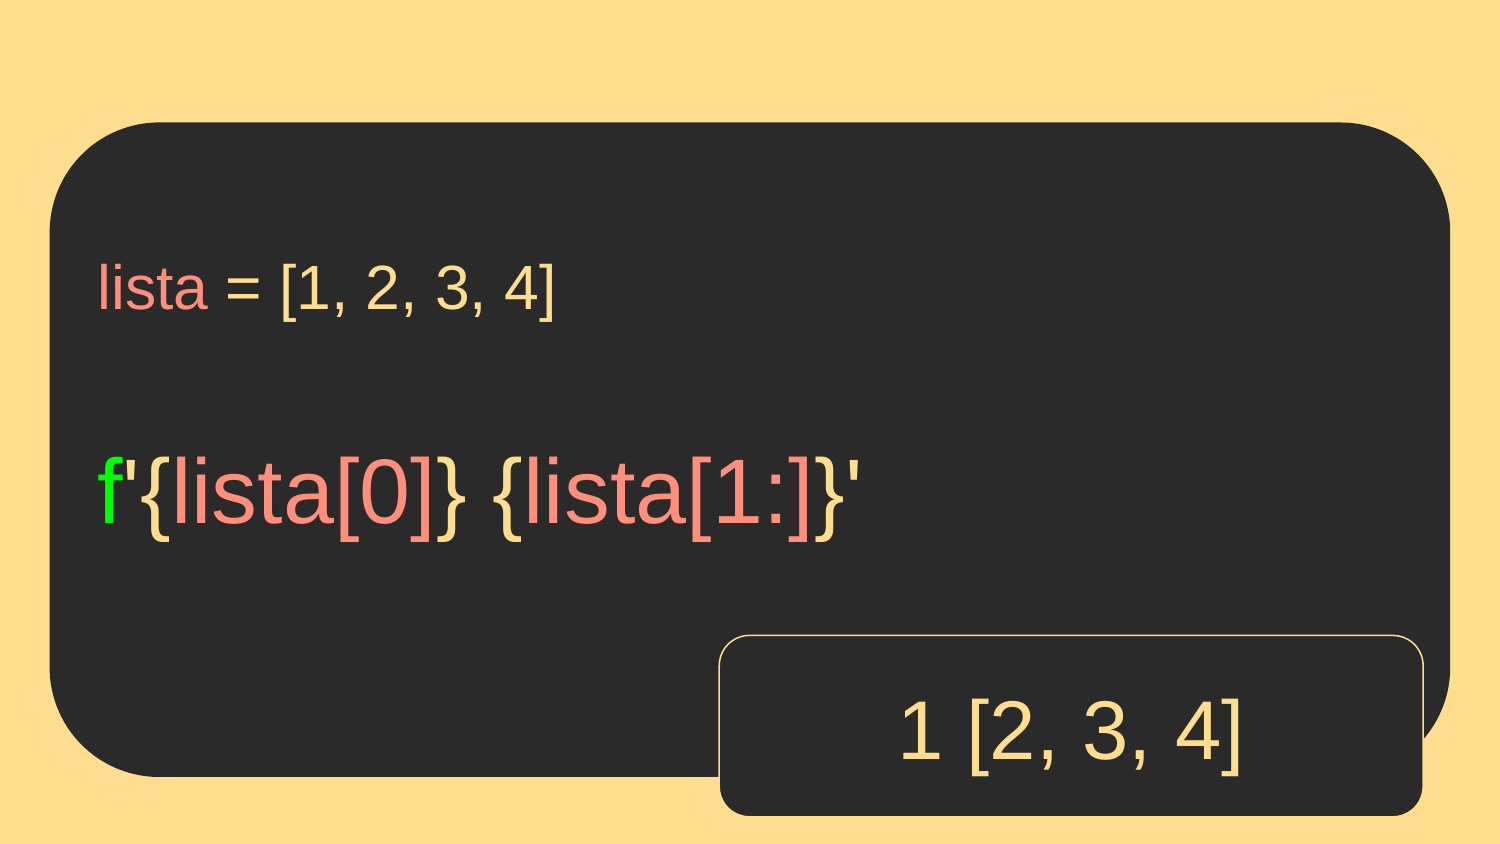

lista = [1, 2, 3, 4]
f'{lista[0]} {lista[1:]}'
1 [2, 3, 4]